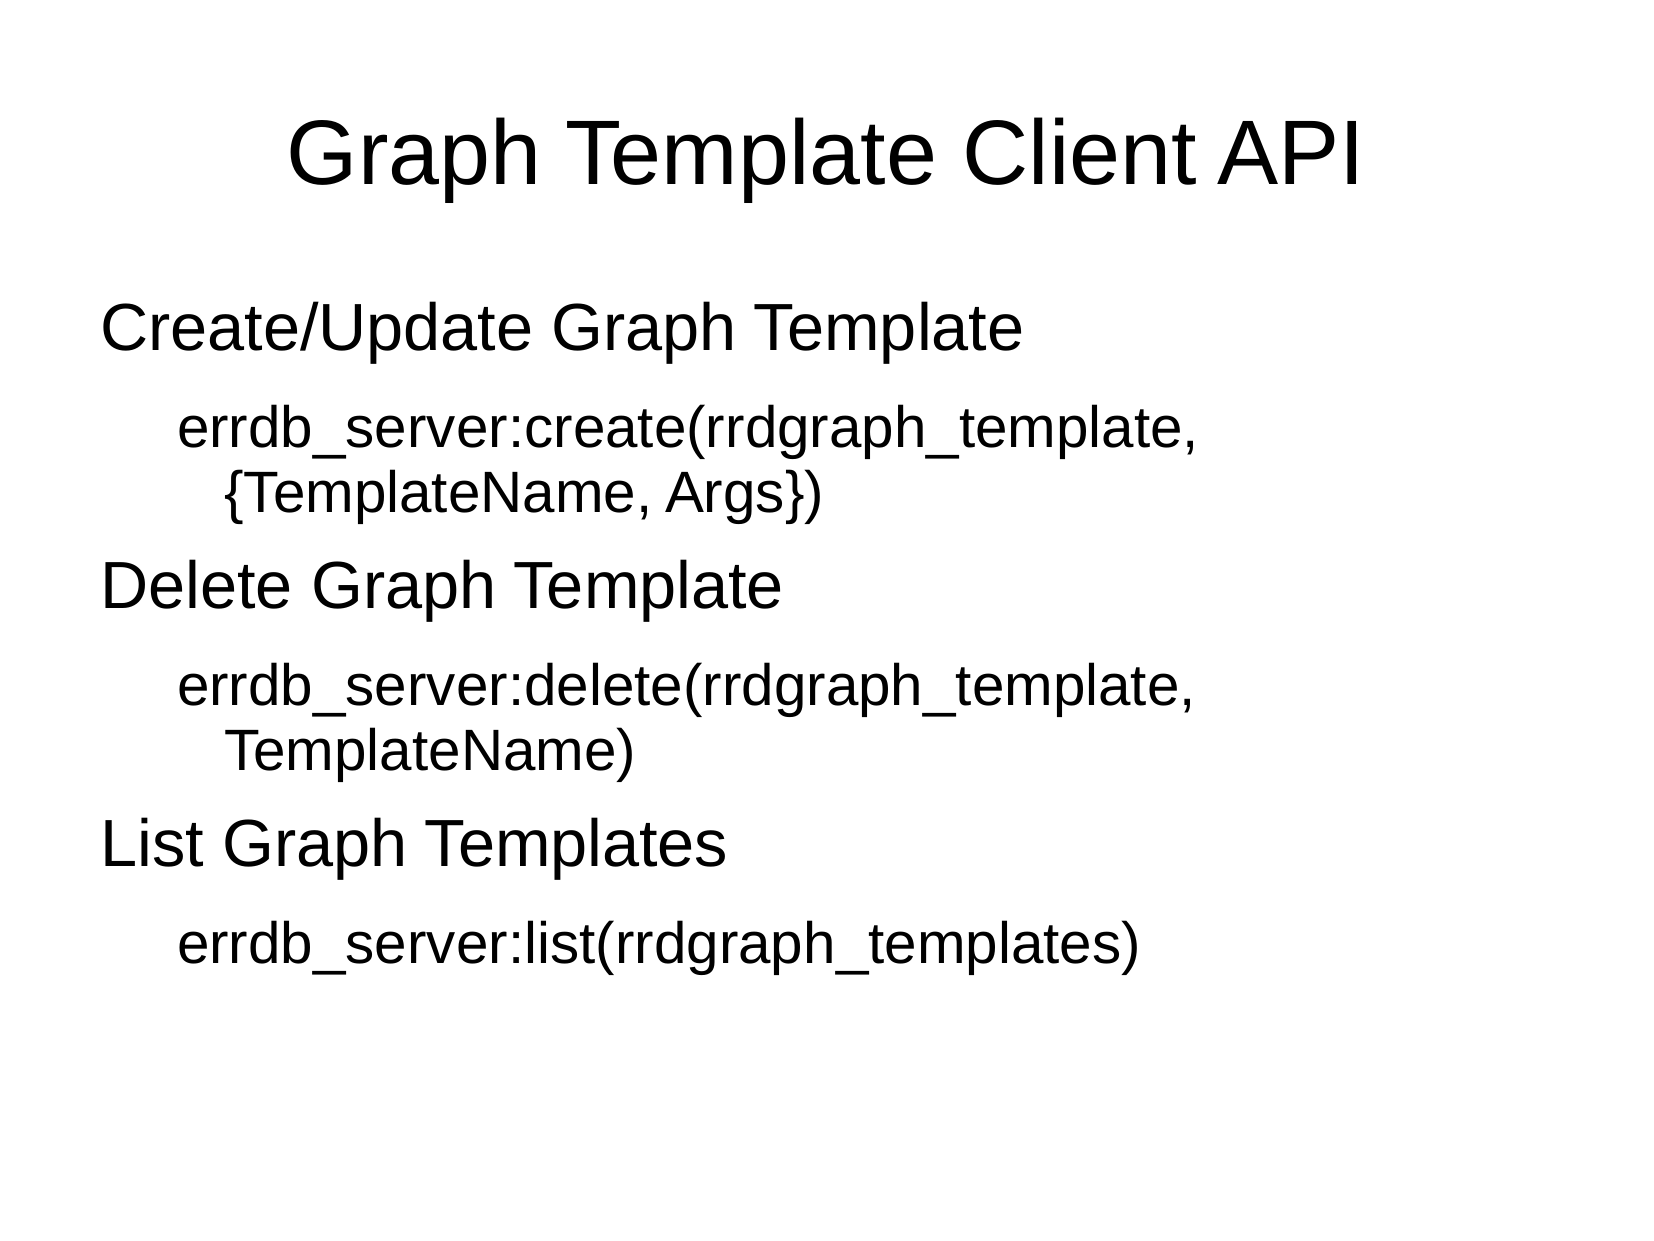

# Graph Template Client API
Create/Update Graph Template
errdb_server:create(rrdgraph_template, {TemplateName, Args})
Delete Graph Template
errdb_server:delete(rrdgraph_template, TemplateName)
List Graph Templates
errdb_server:list(rrdgraph_templates)